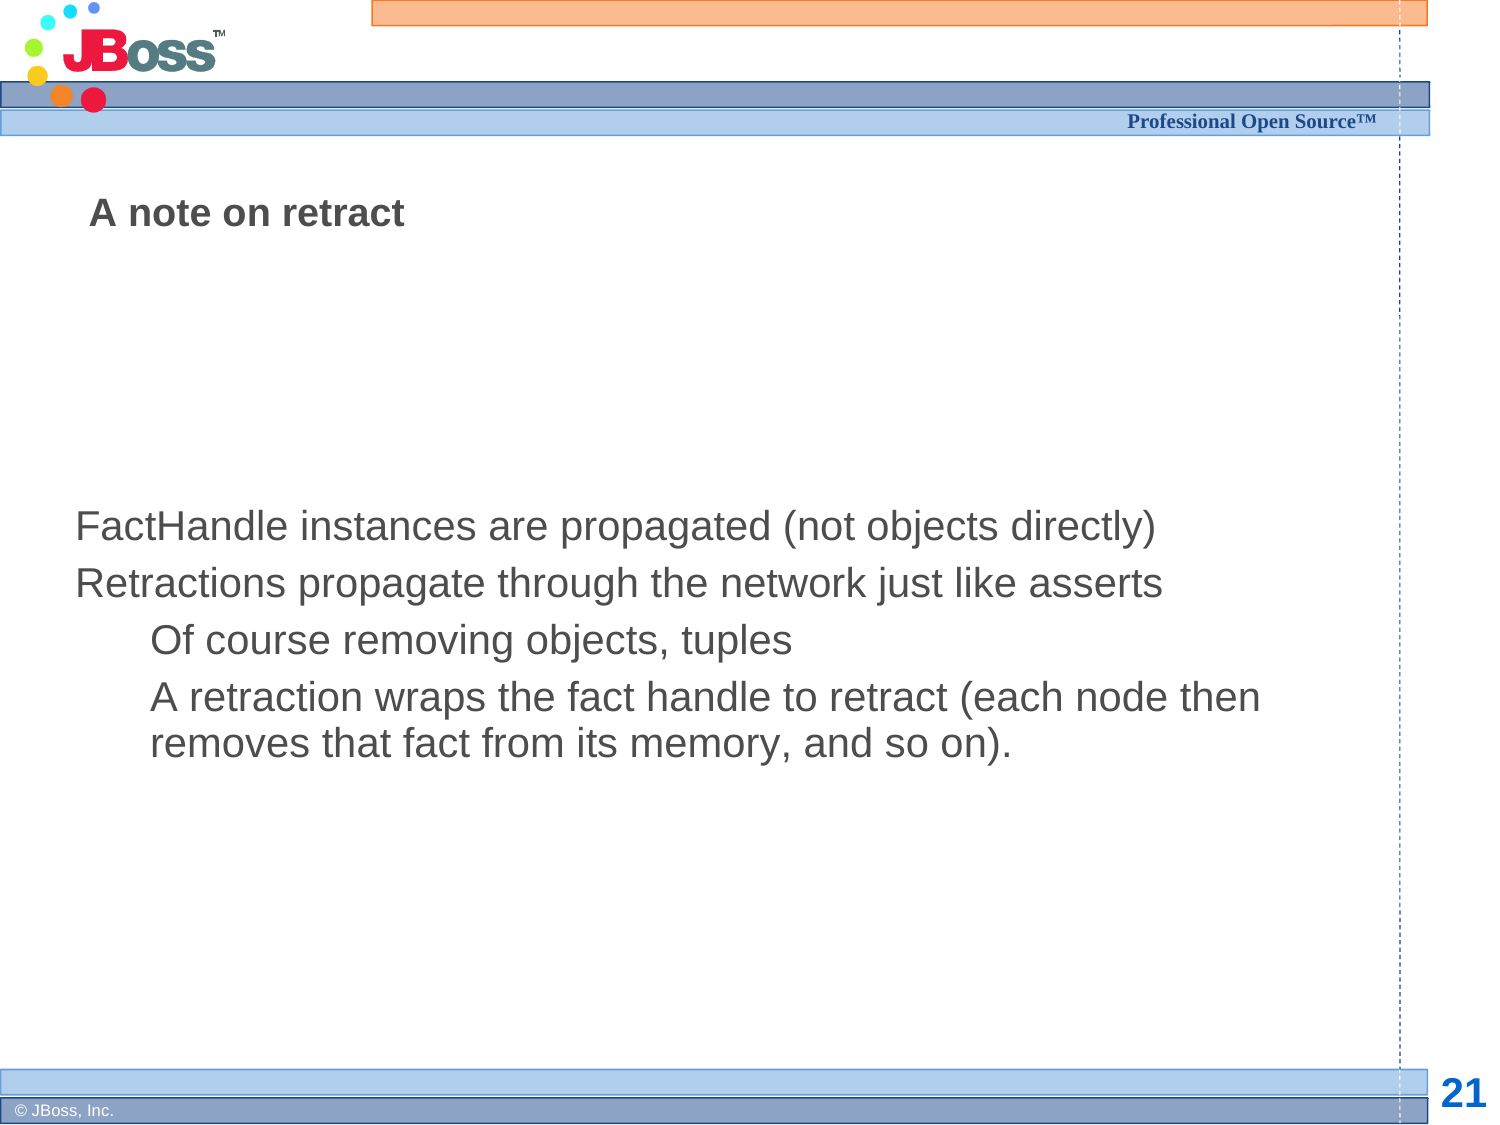

# A note on retract
FactHandle instances are propagated (not objects directly)
Retractions propagate through the network just like asserts
Of course removing objects, tuples
A retraction wraps the fact handle to retract (each node then removes that fact from its memory, and so on).